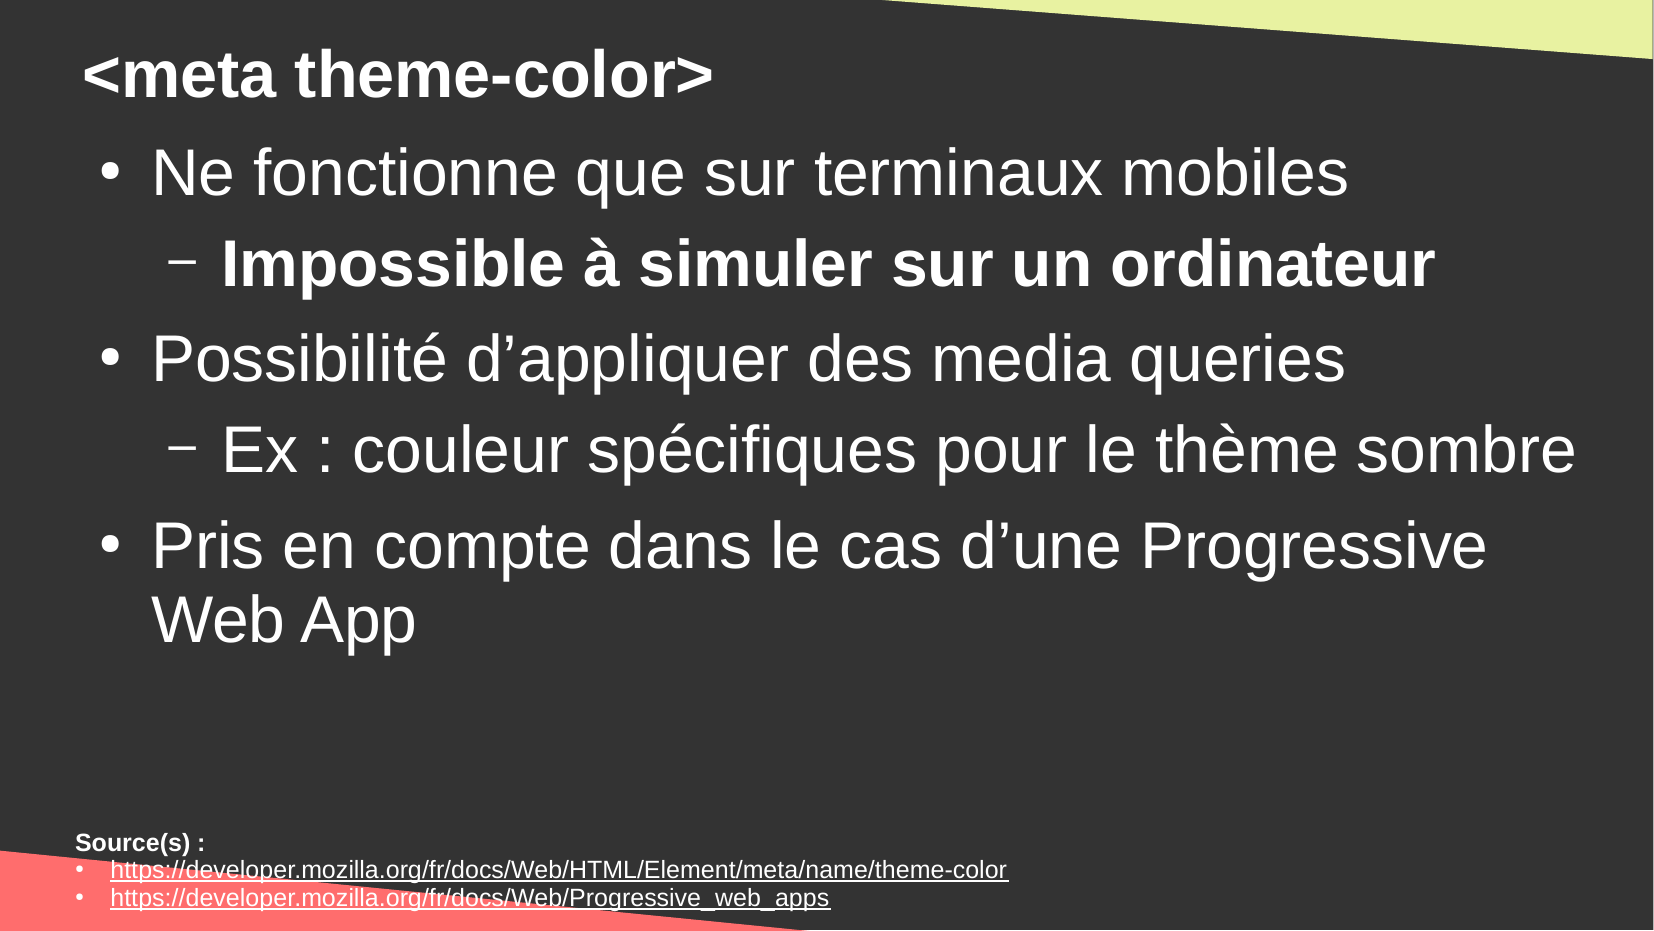

# <meta theme-color>
Ne fonctionne que sur terminaux mobiles
Impossible à simuler sur un ordinateur
Possibilité d’appliquer des media queries
Ex : couleur spécifiques pour le thème sombre
Pris en compte dans le cas d’une Progressive Web App
Source(s) :
https://developer.mozilla.org/fr/docs/Web/HTML/Element/meta/name/theme-color
https://developer.mozilla.org/fr/docs/Web/Progressive_web_apps